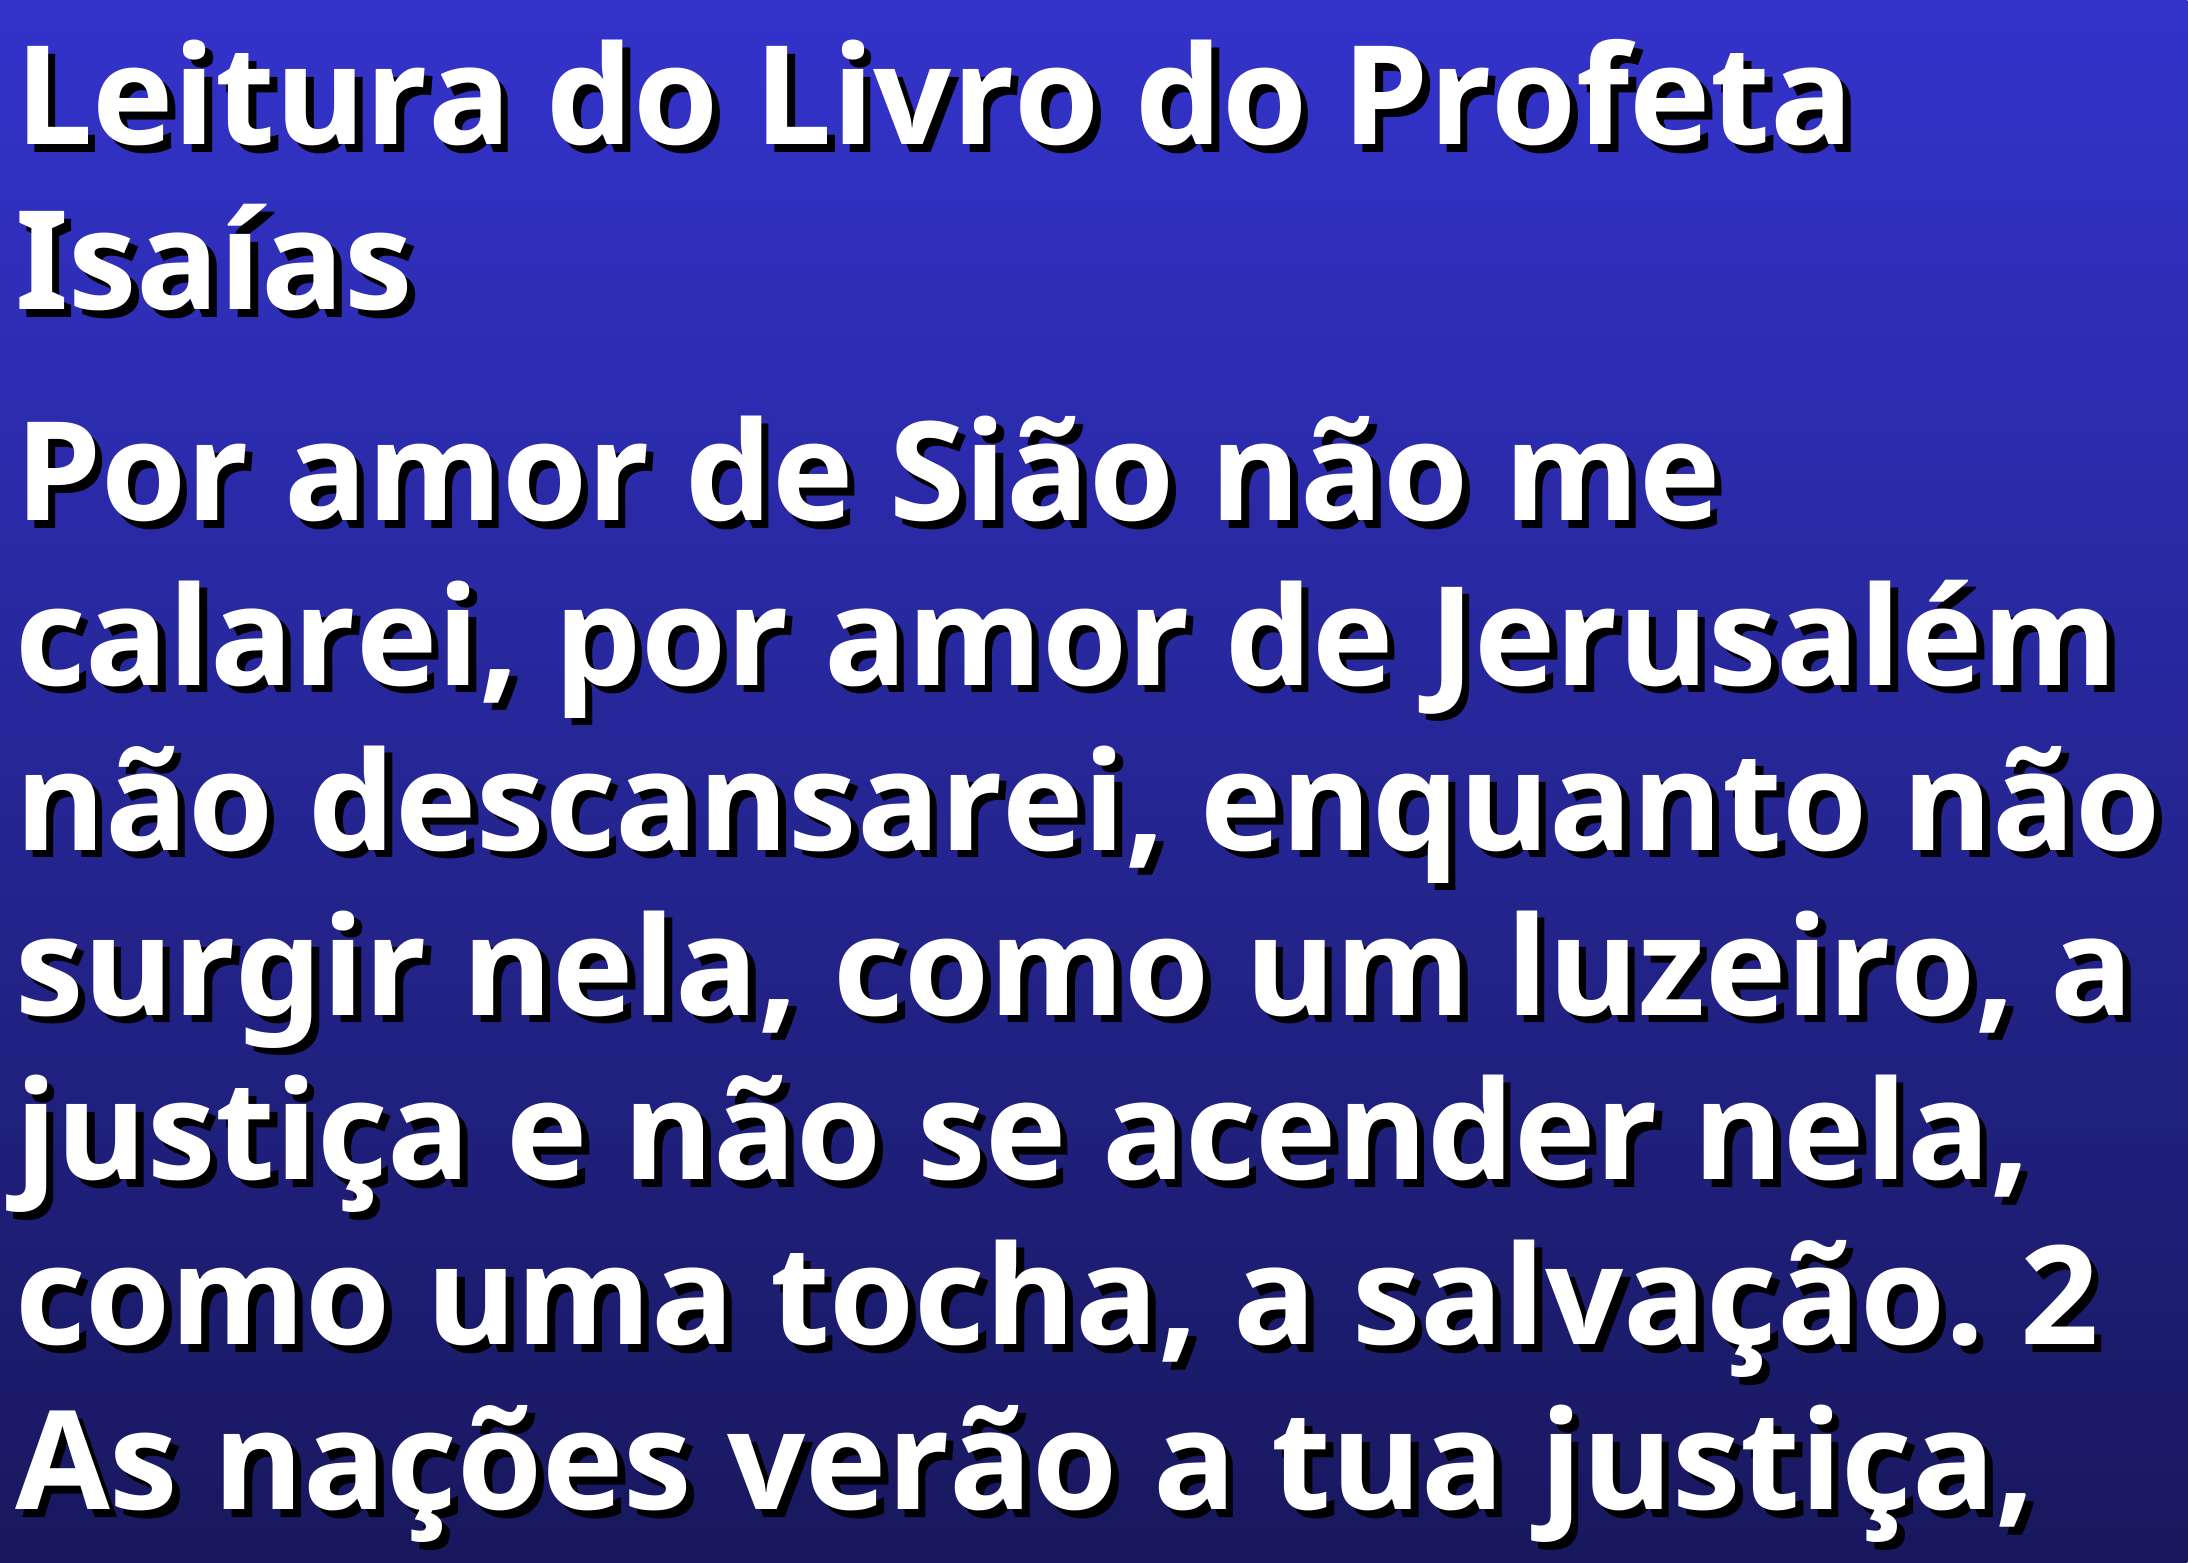

Leitura do Livro do Profeta Isaías
Por amor de Sião não me calarei, por amor de Jerusalém não descansarei, enquanto não surgir nela, como um luzeiro, a justiça e não se acender nela, como uma tocha, a salvação. 2 As nações verão a tua justiça,